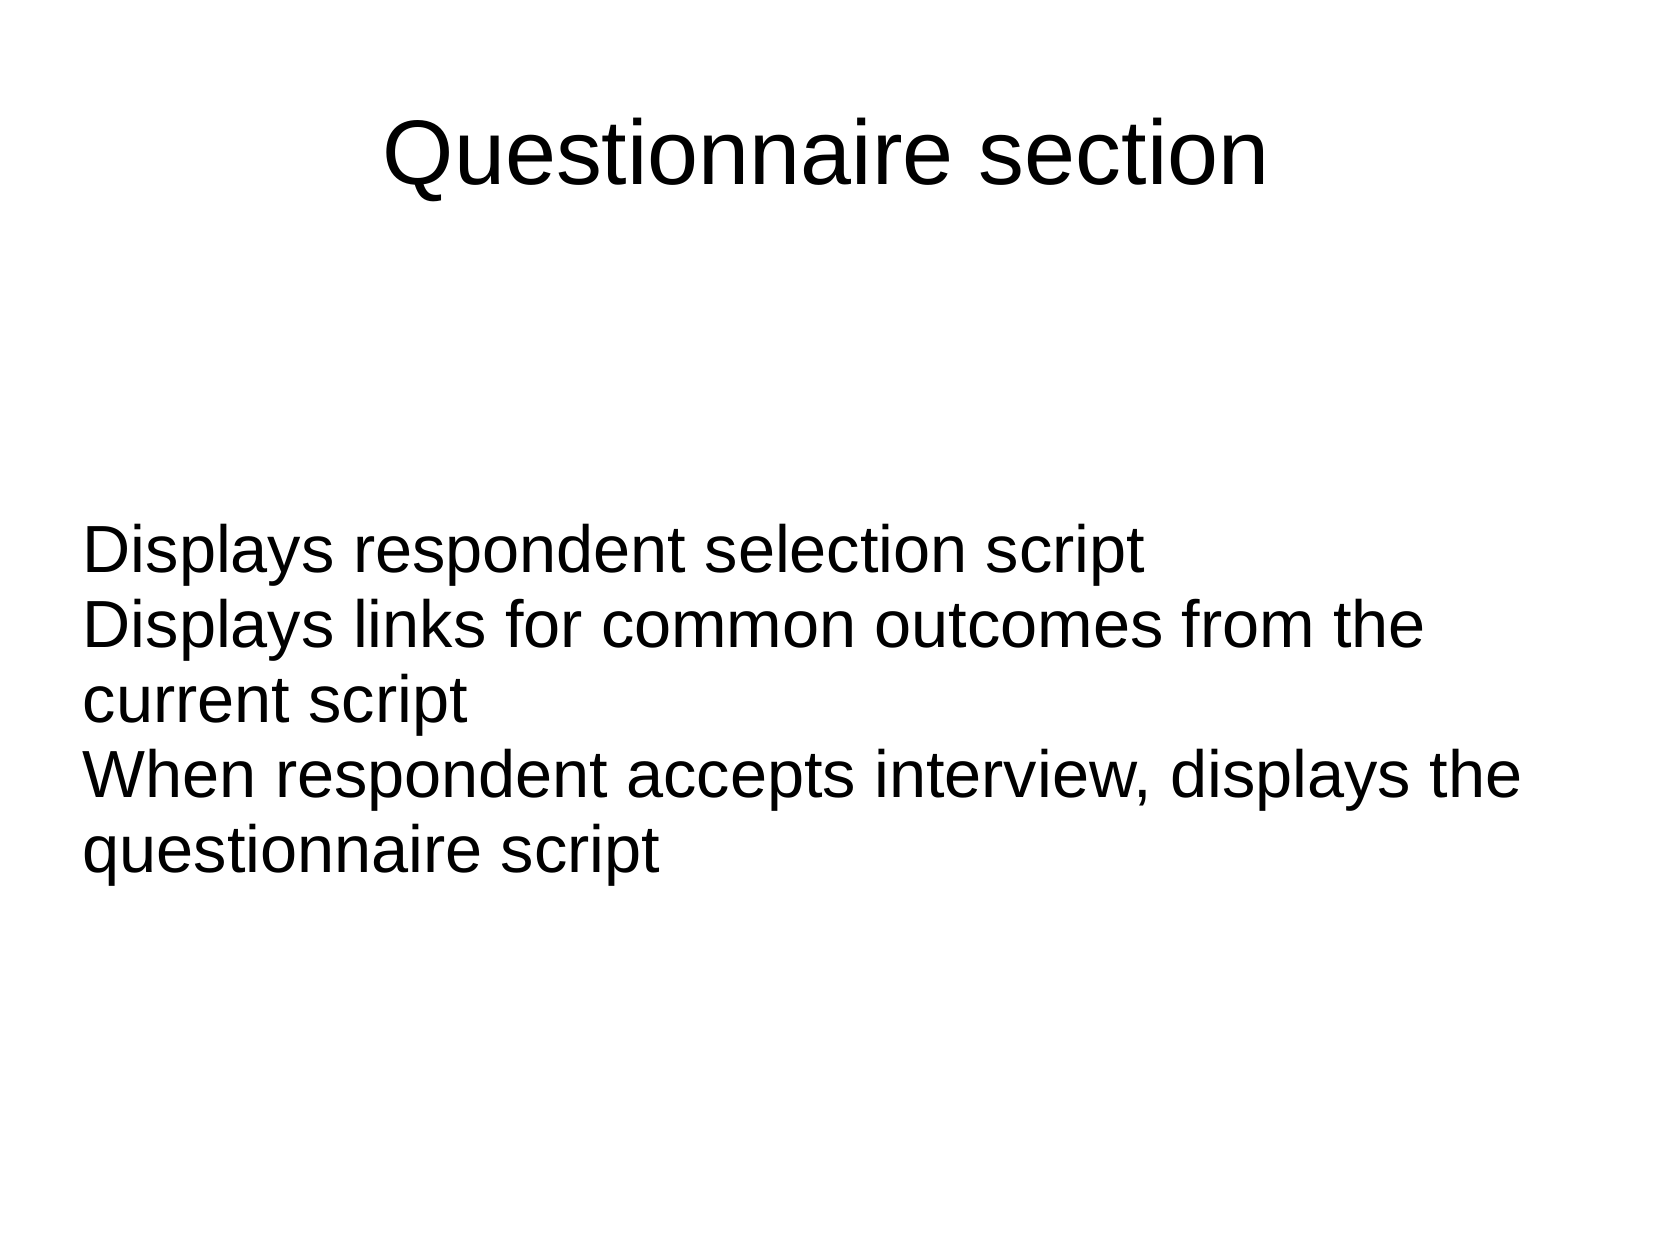

# Questionnaire section
Displays respondent selection script
Displays links for common outcomes from the current script
When respondent accepts interview, displays the questionnaire script